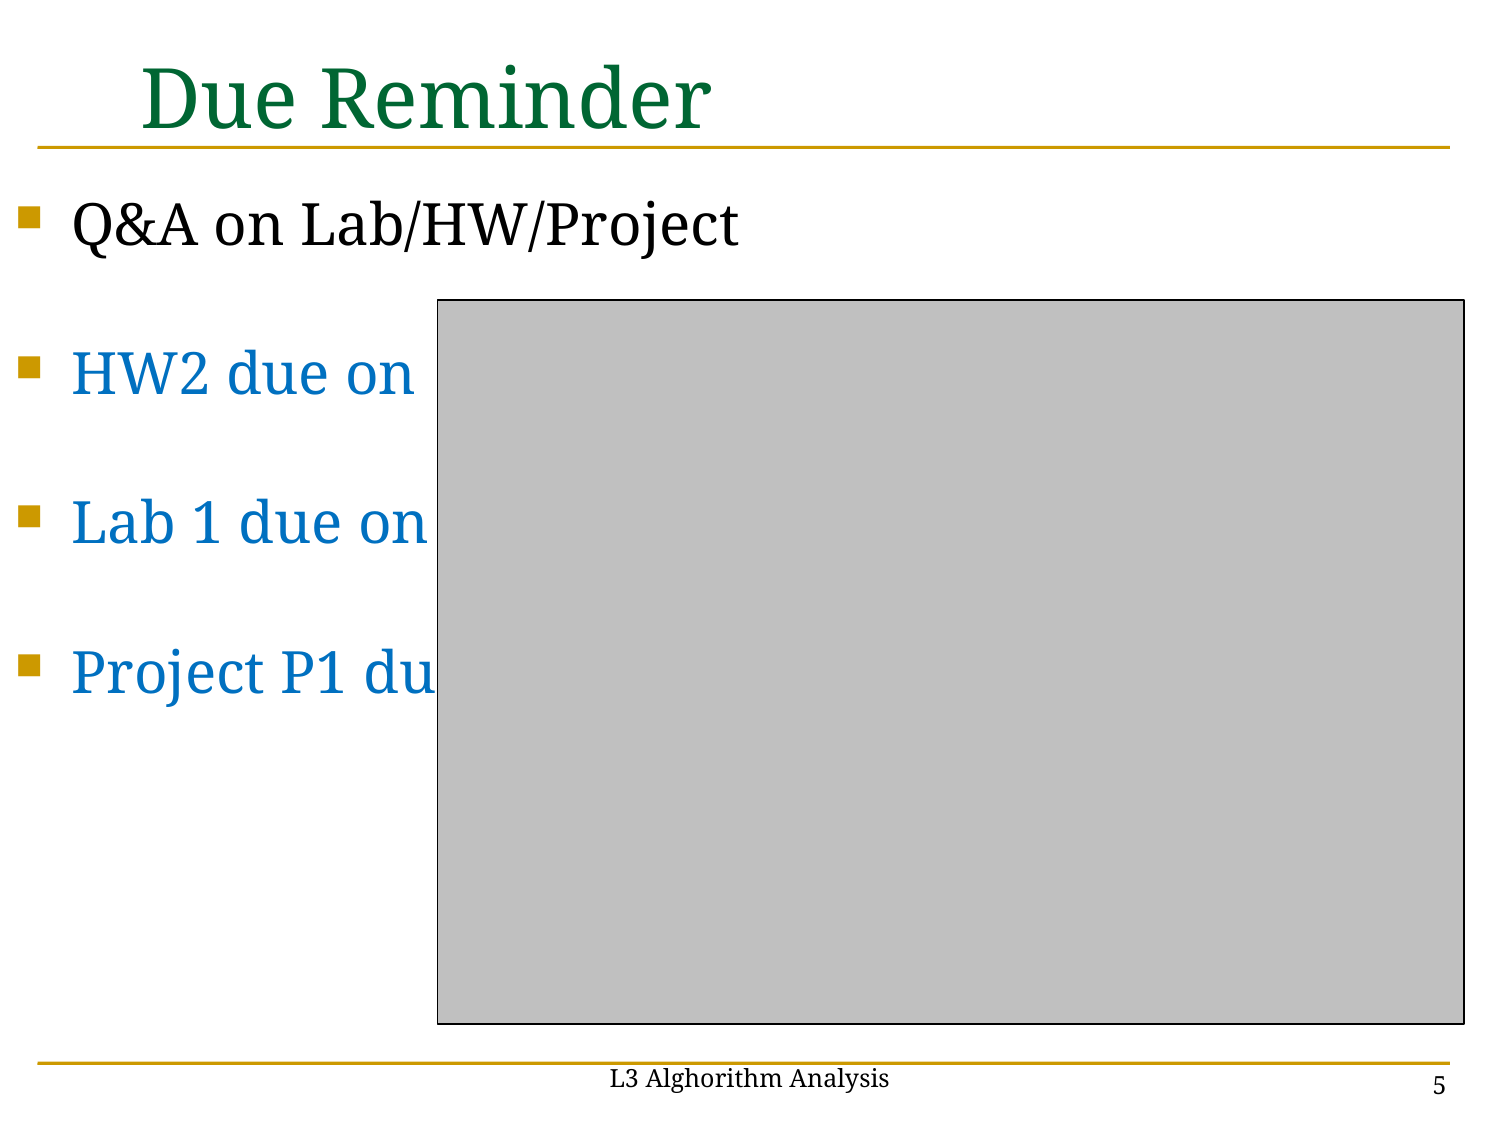

# Due Reminder
Q&A on Lab/HW/Project
HW2 due on 06/10 (Mon) @ 11:59 pm
Lab 1 due on 06/13 (Thurs) @ 11:59 pm
Project P1 due on 06/16 (Sun) @ 11:59 pm
L3 Alghorithm Analysis